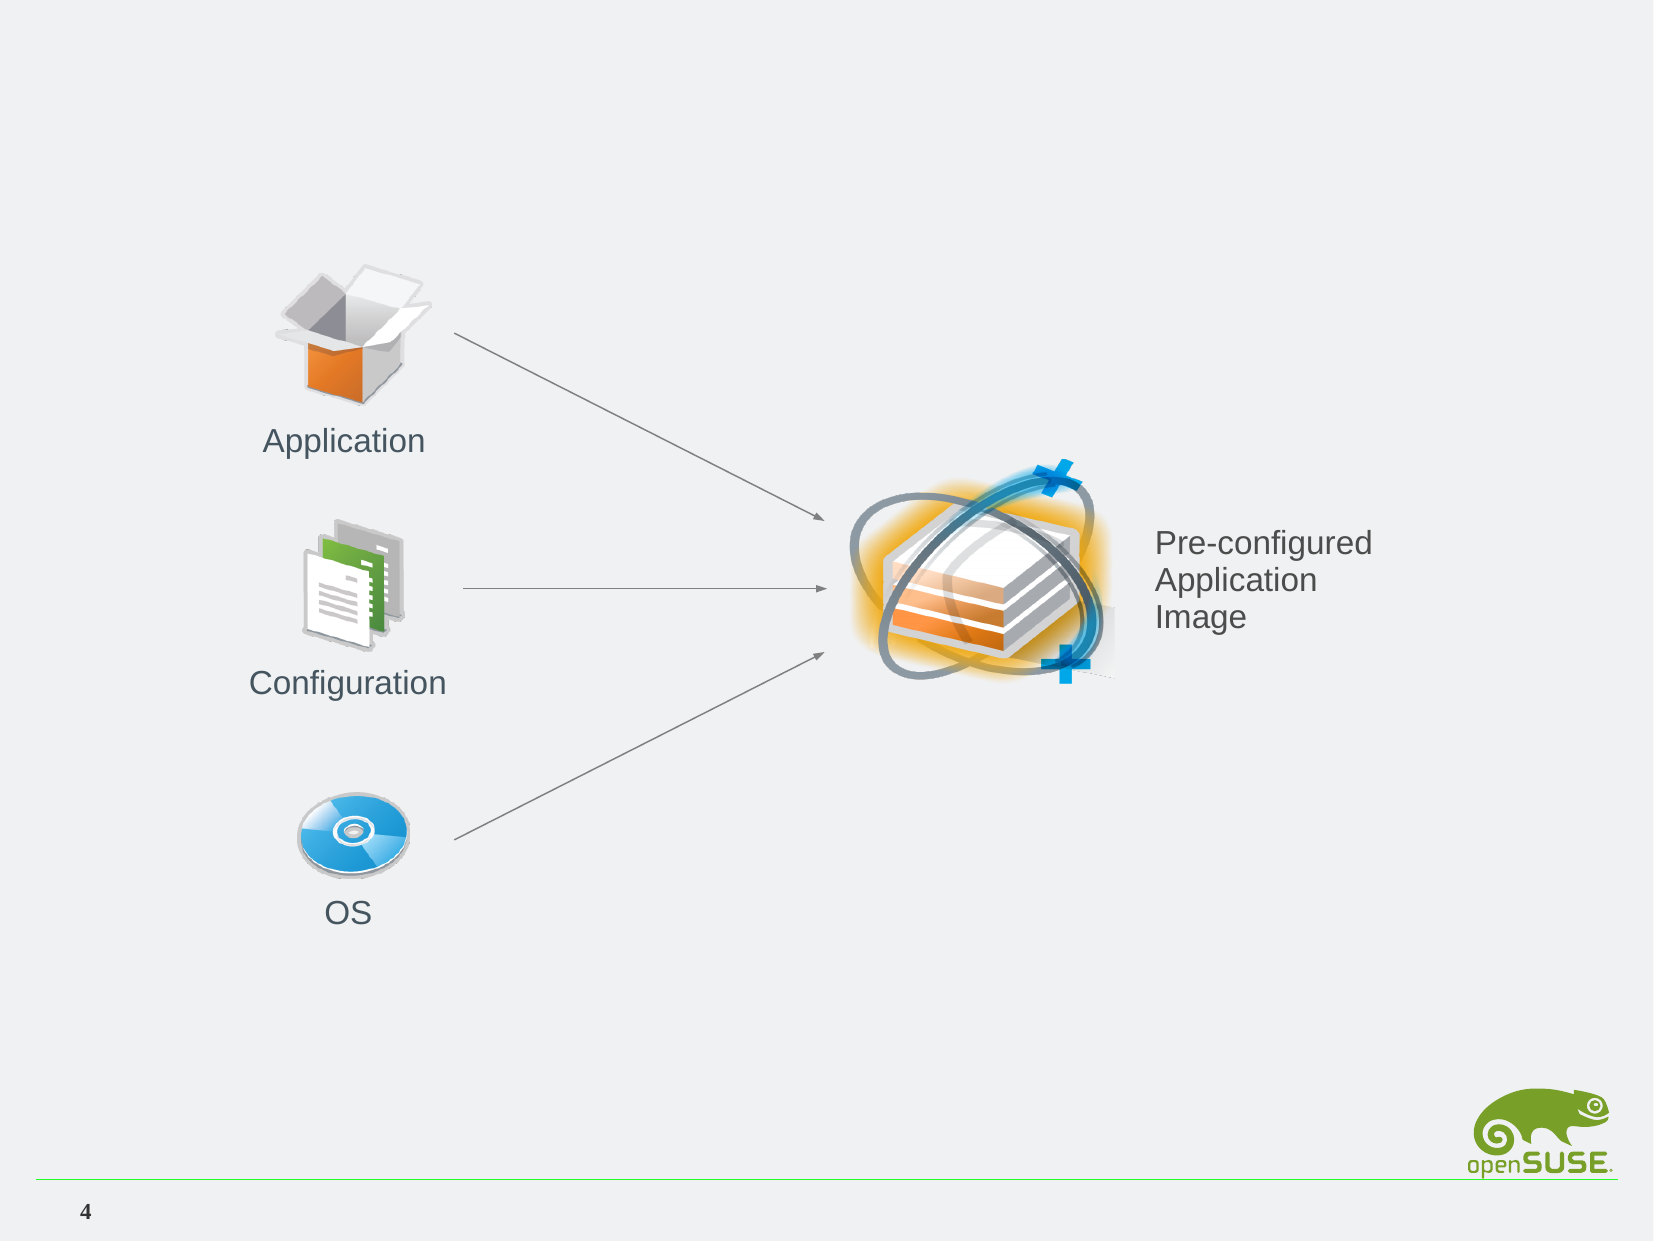

Application
Pre-configured
Application
Image
Configuration
OS
4